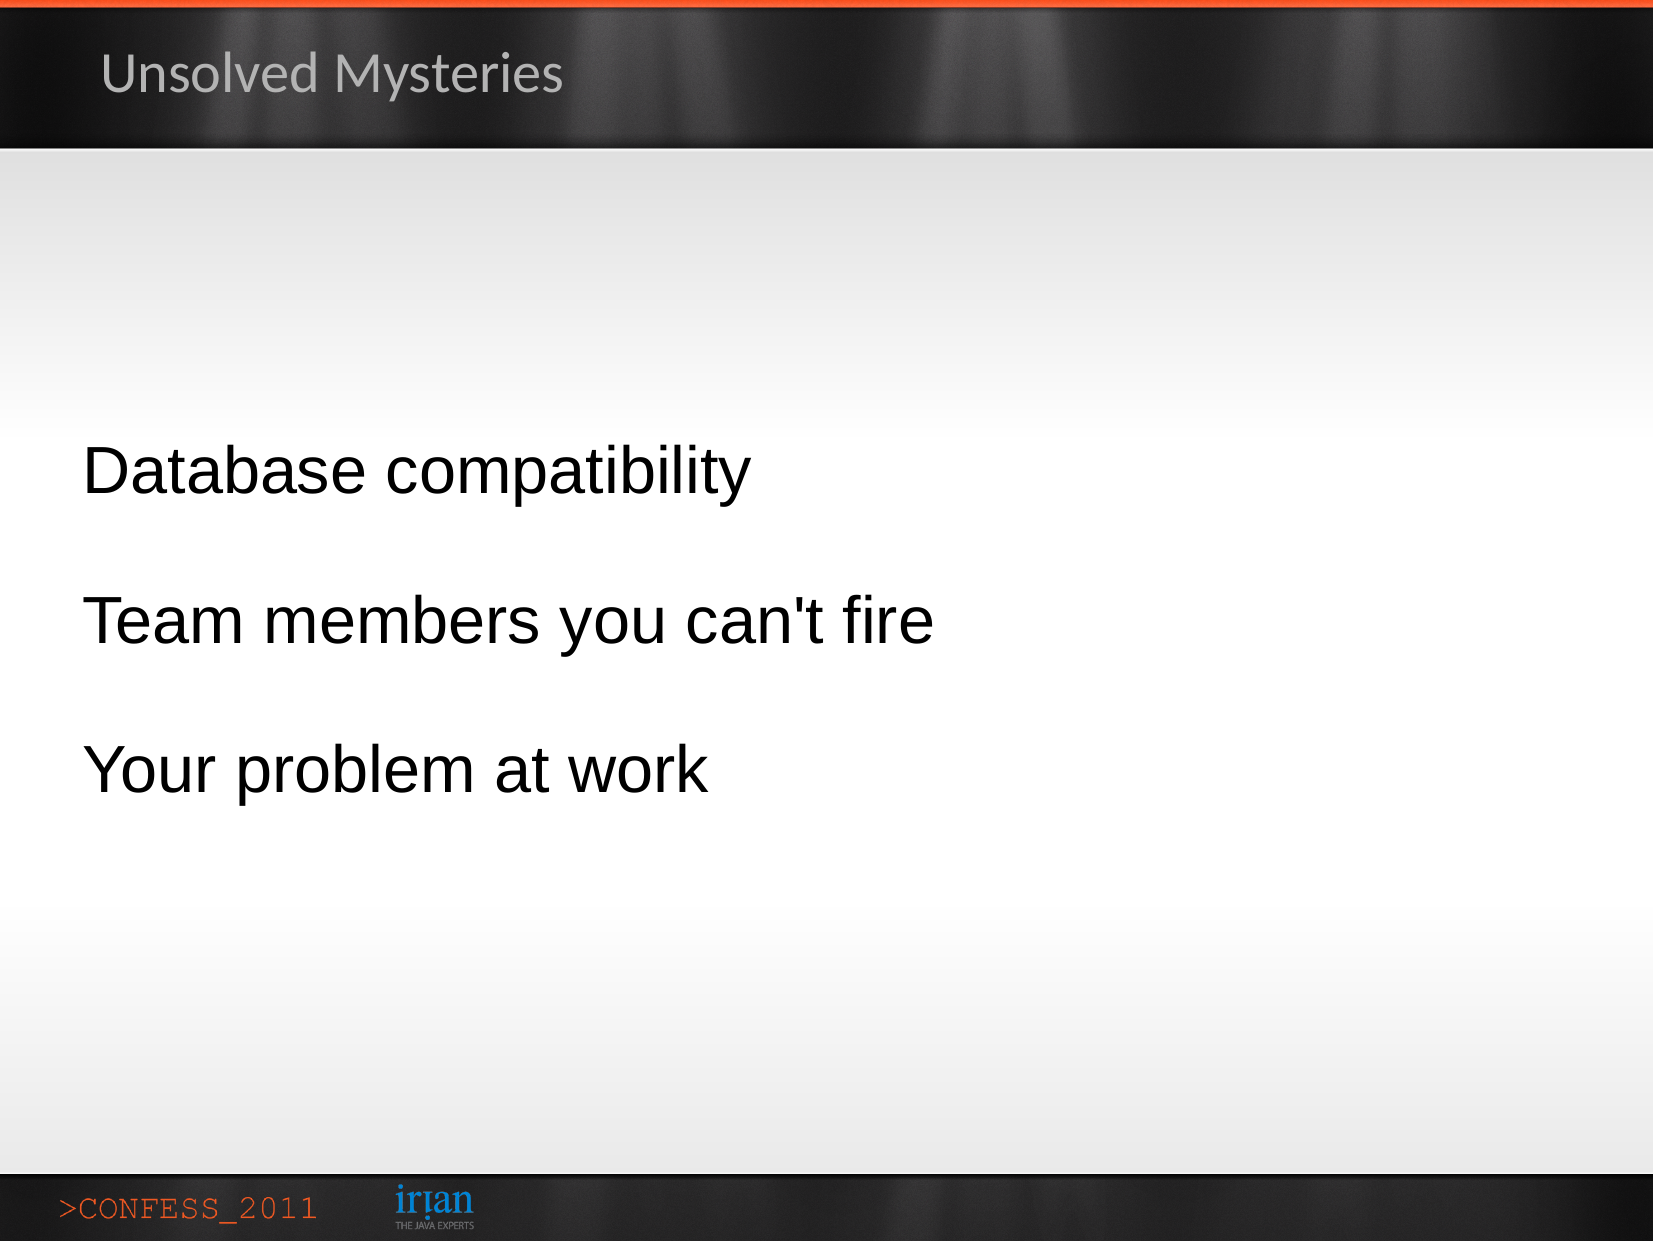

# Unsolved Mysteries
Database compatibility
Team members you can't fire
Your problem at work